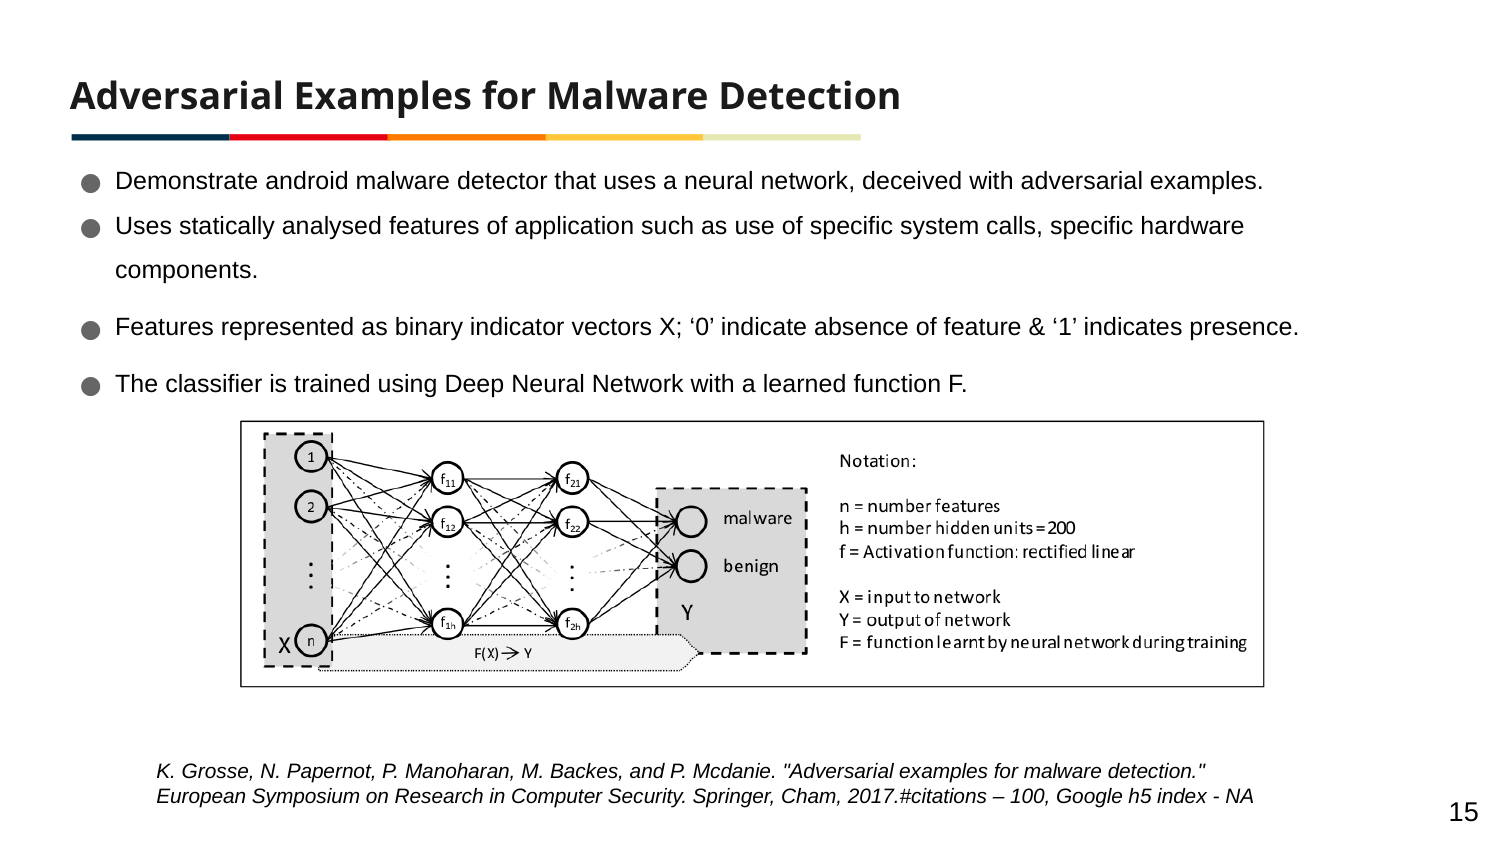

# Adversarial Examples for Malware Detection
Demonstrate android malware detector that uses a neural network, deceived with adversarial examples.
Uses statically analysed features of application such as use of specific system calls, specific hardware
components.
Features represented as binary indicator vectors X; ‘0’ indicate absence of feature & ‘1’ indicates presence.
The classifier is trained using Deep Neural Network with a learned function F.
K. Grosse, N. Papernot, P. Manoharan, M. Backes, and P. Mcdanie. "Adversarial examples for malware detection."
European Symposium on Research in Computer Security. Springer, Cham, 2017.#citations – 100, Google h5 index - NA